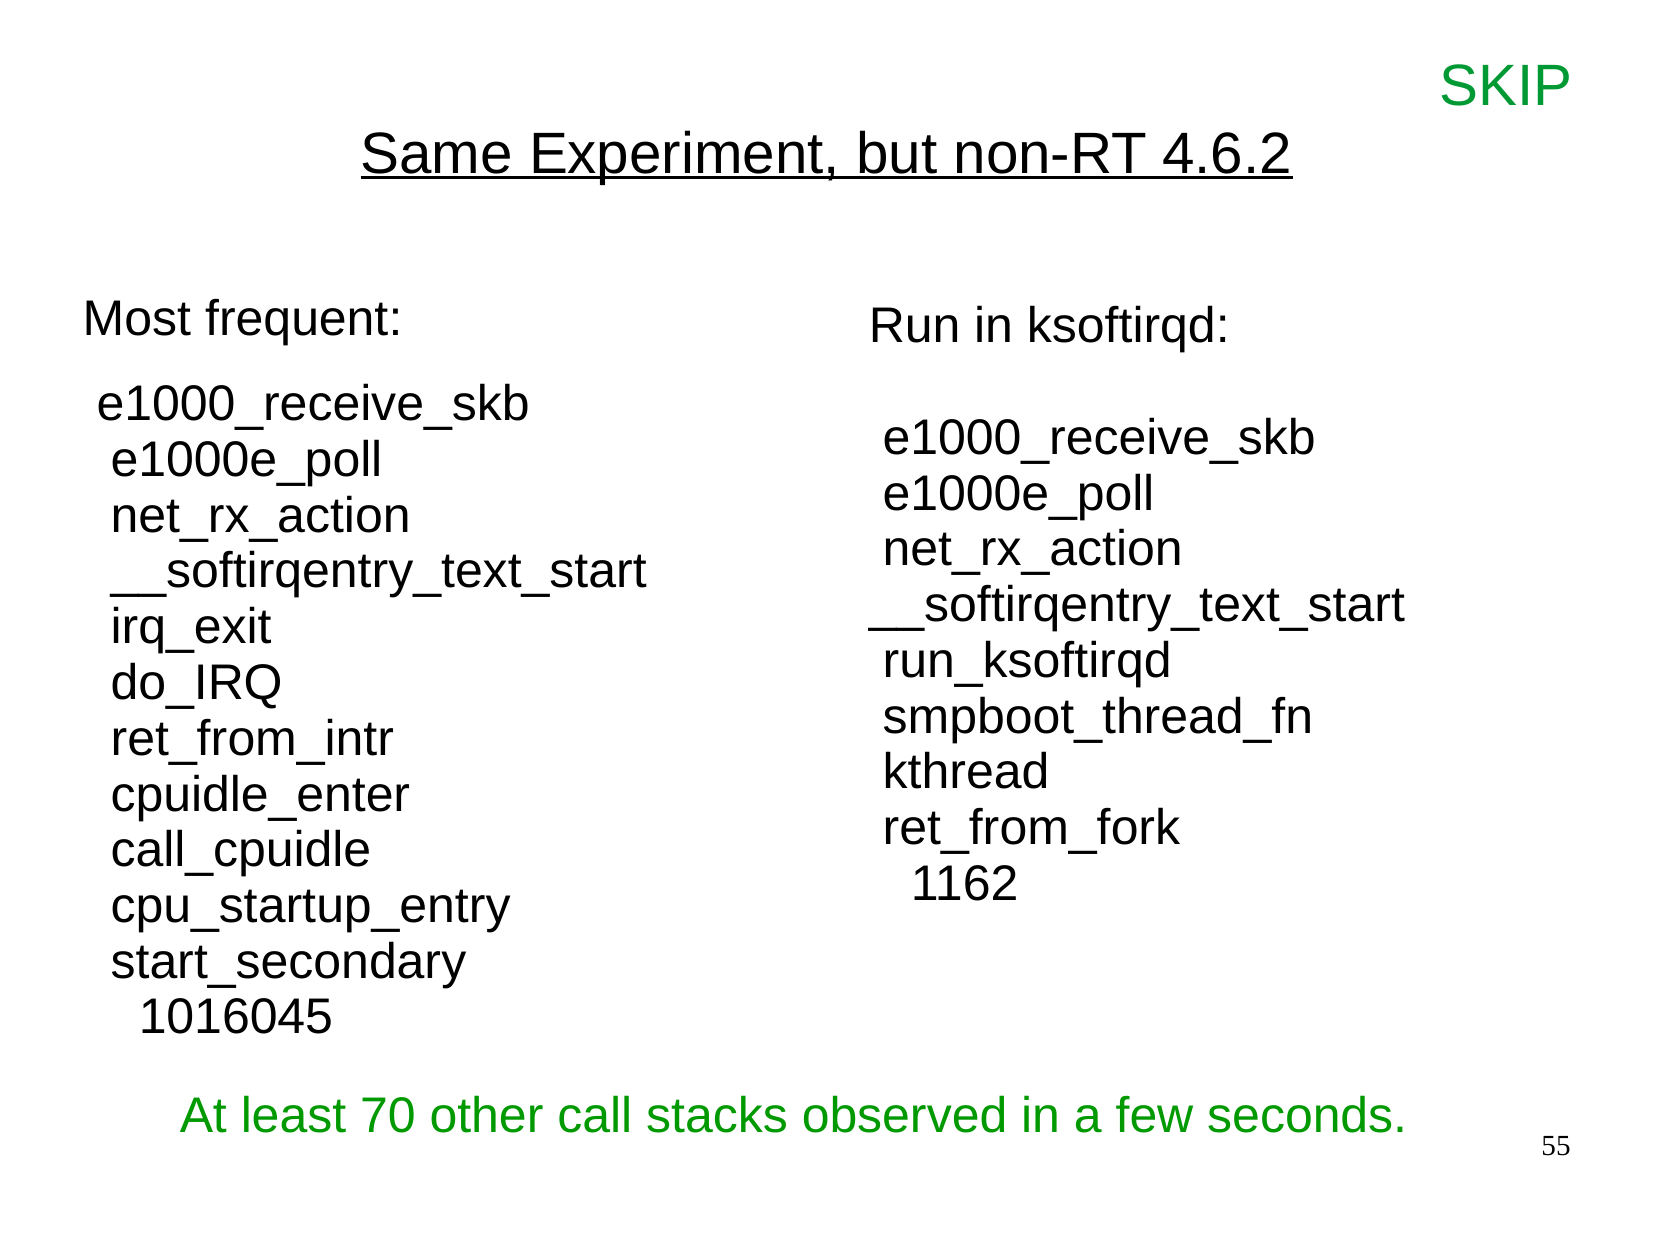

SKIP
# Same Experiment, but non-RT 4.6.2
Most frequent:
 e1000_receive_skb
 e1000e_poll
 net_rx_action
 __softirqentry_text_start
 irq_exit
 do_IRQ
 ret_from_intr
 cpuidle_enter
 call_cpuidle
 cpu_startup_entry
 start_secondary
 1016045
 Run in ksoftirqd:
 e1000_receive_skb
 e1000e_poll
 net_rx_action
 __softirqentry_text_start
 run_ksoftirqd
 smpboot_thread_fn
 kthread
 ret_from_fork
 1162
At least 70 other call stacks observed in a few seconds.
55